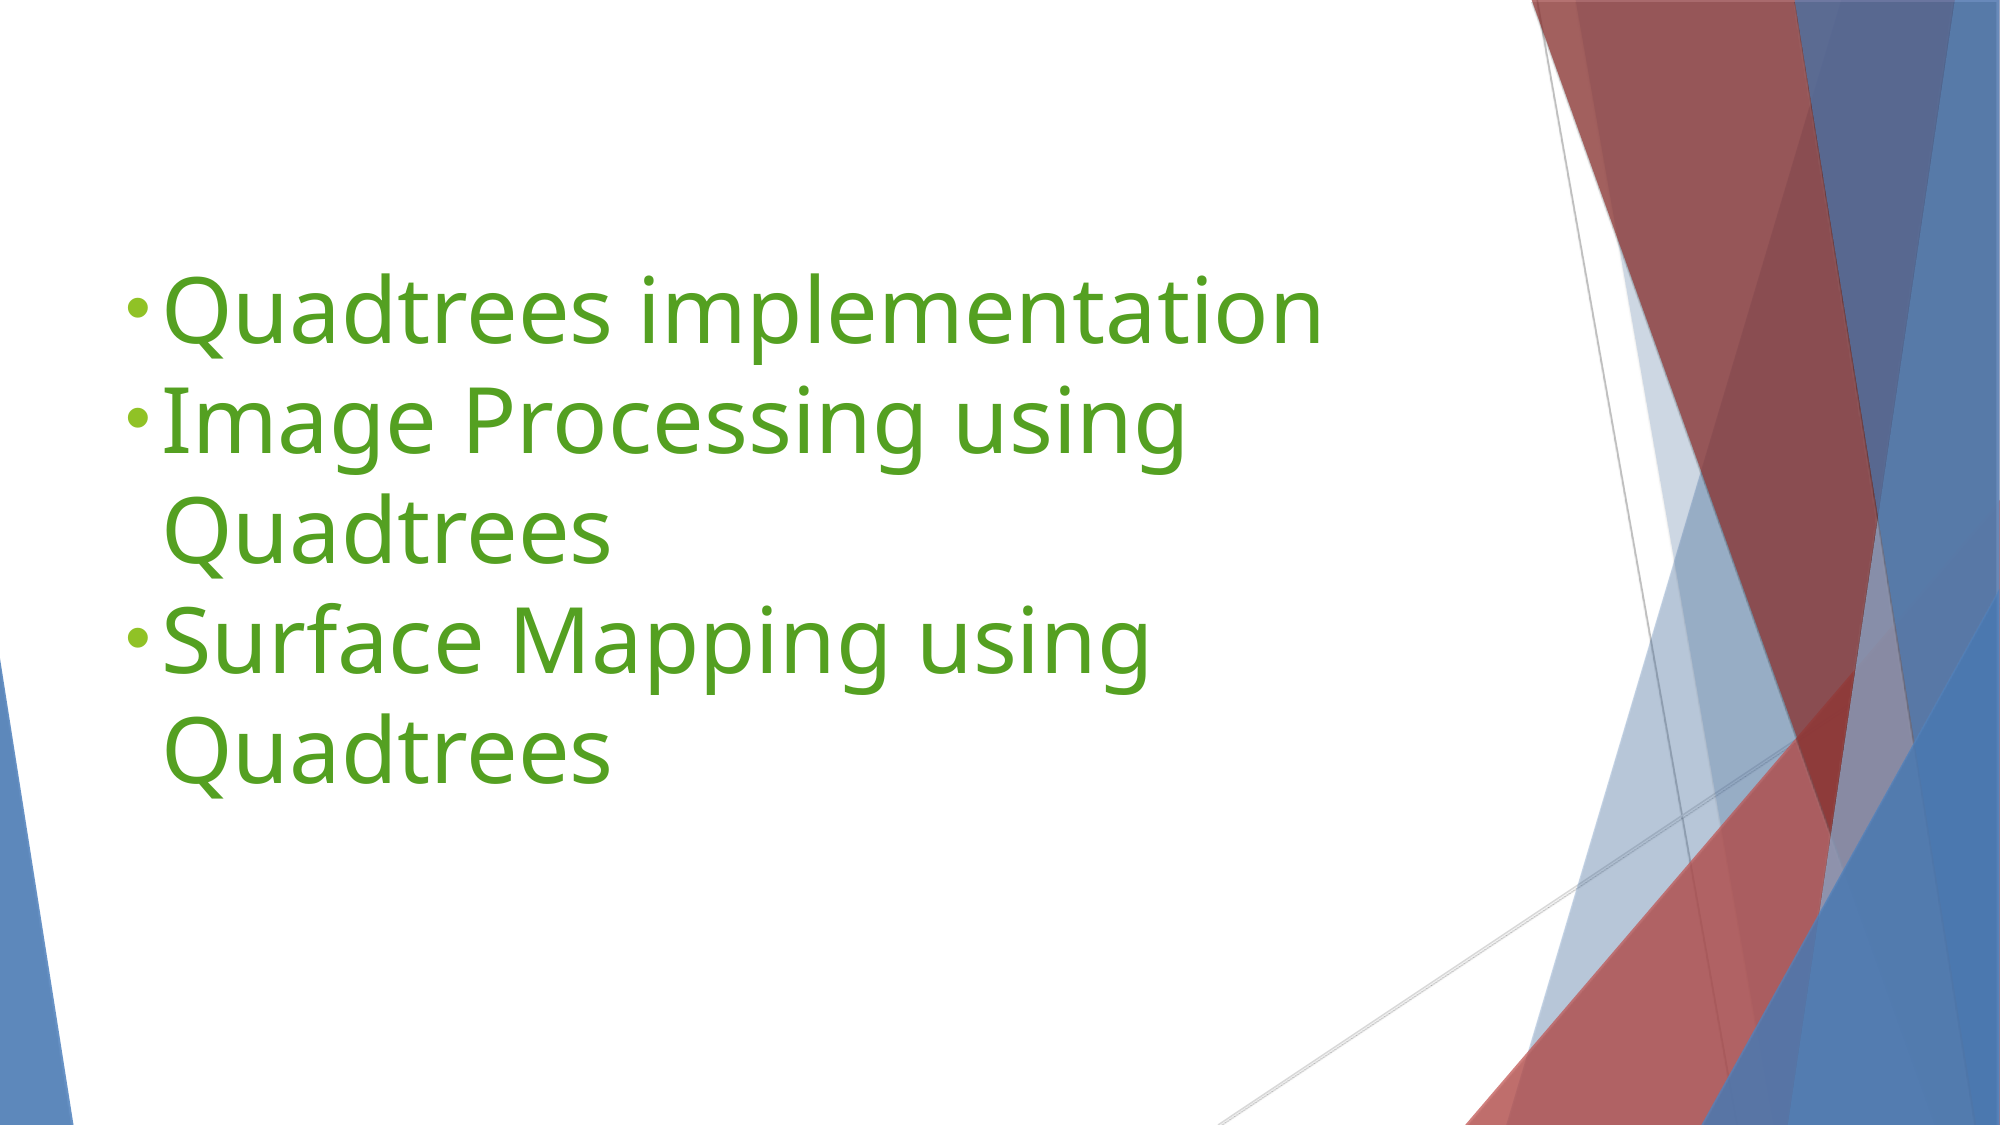

Quadtrees implementation
Image Processing using Quadtrees
Surface Mapping using Quadtrees